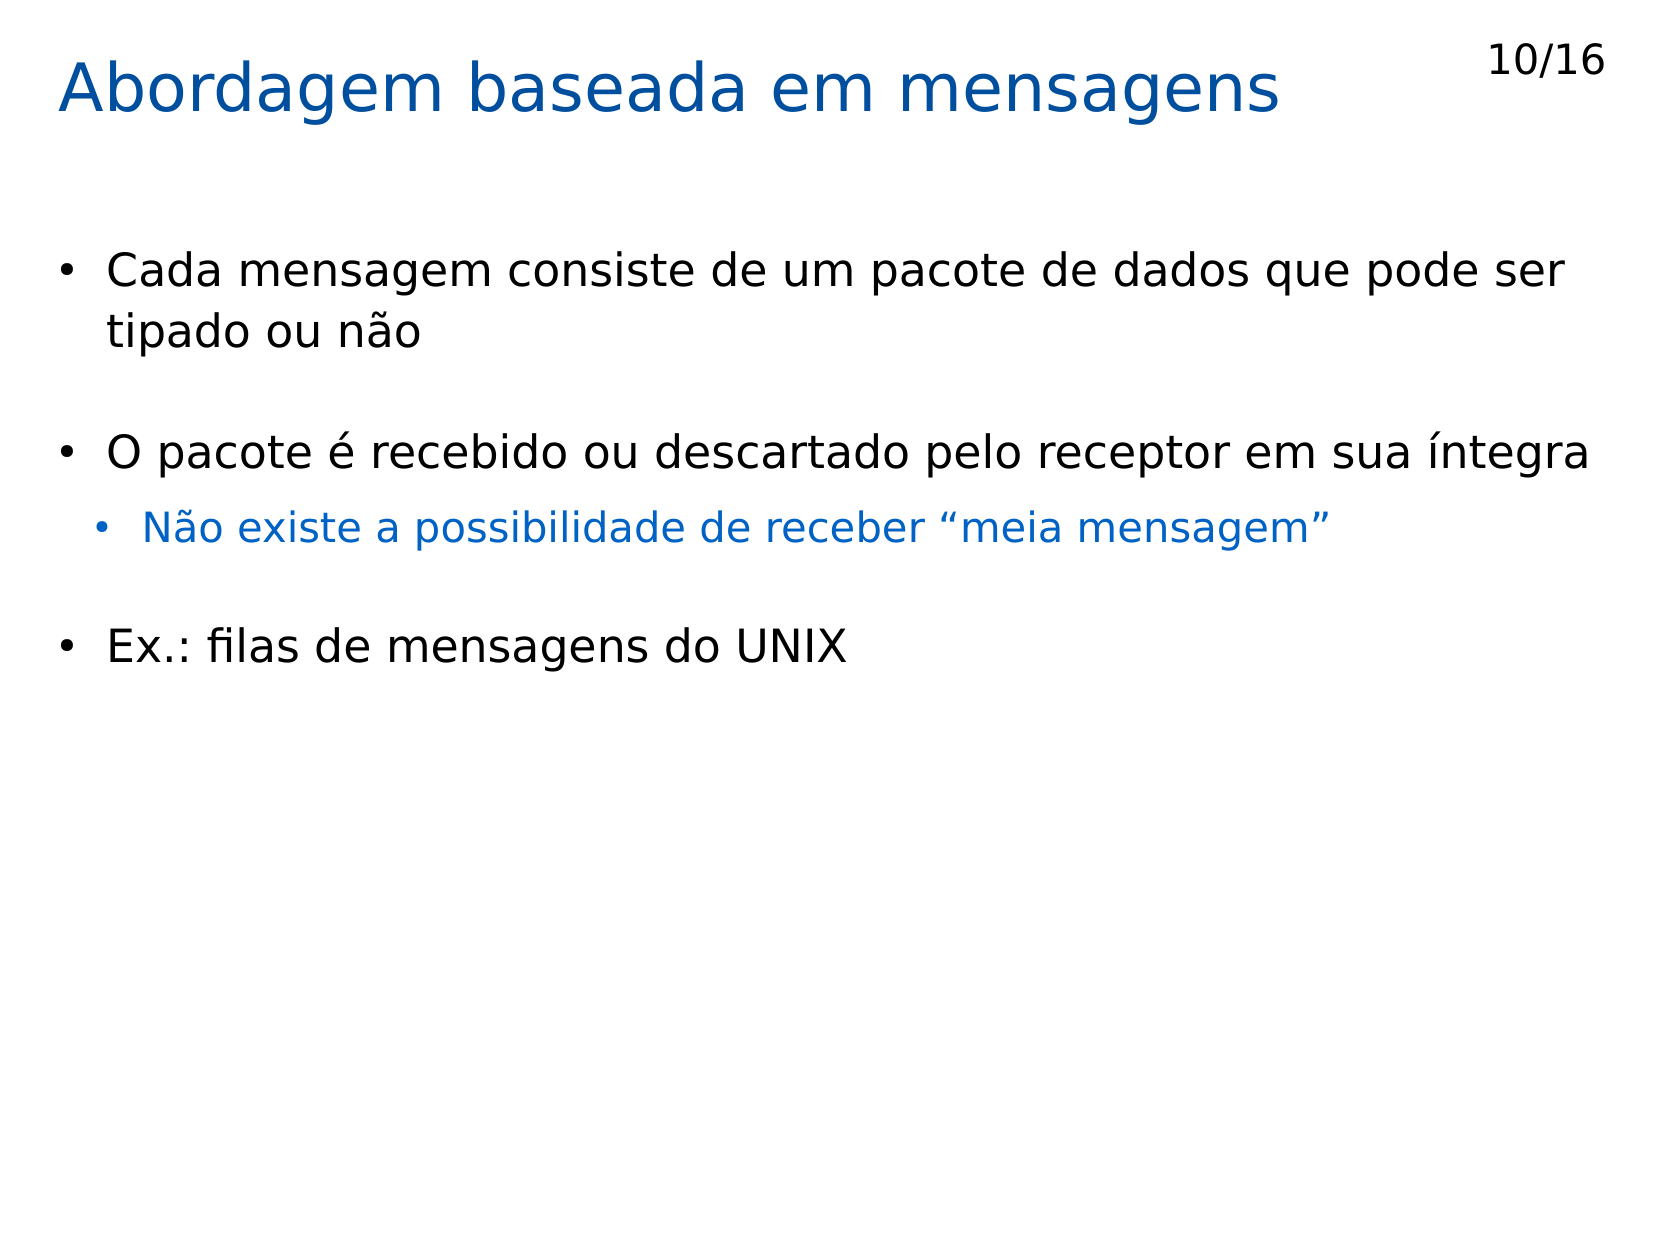

# Abordagem baseada em mensagens
10
Cada mensagem consiste de um pacote de dados que pode ser tipado ou não
O pacote é recebido ou descartado pelo receptor em sua íntegra
Não existe a possibilidade de receber “meia mensagem”
Ex.: filas de mensagens do UNIX